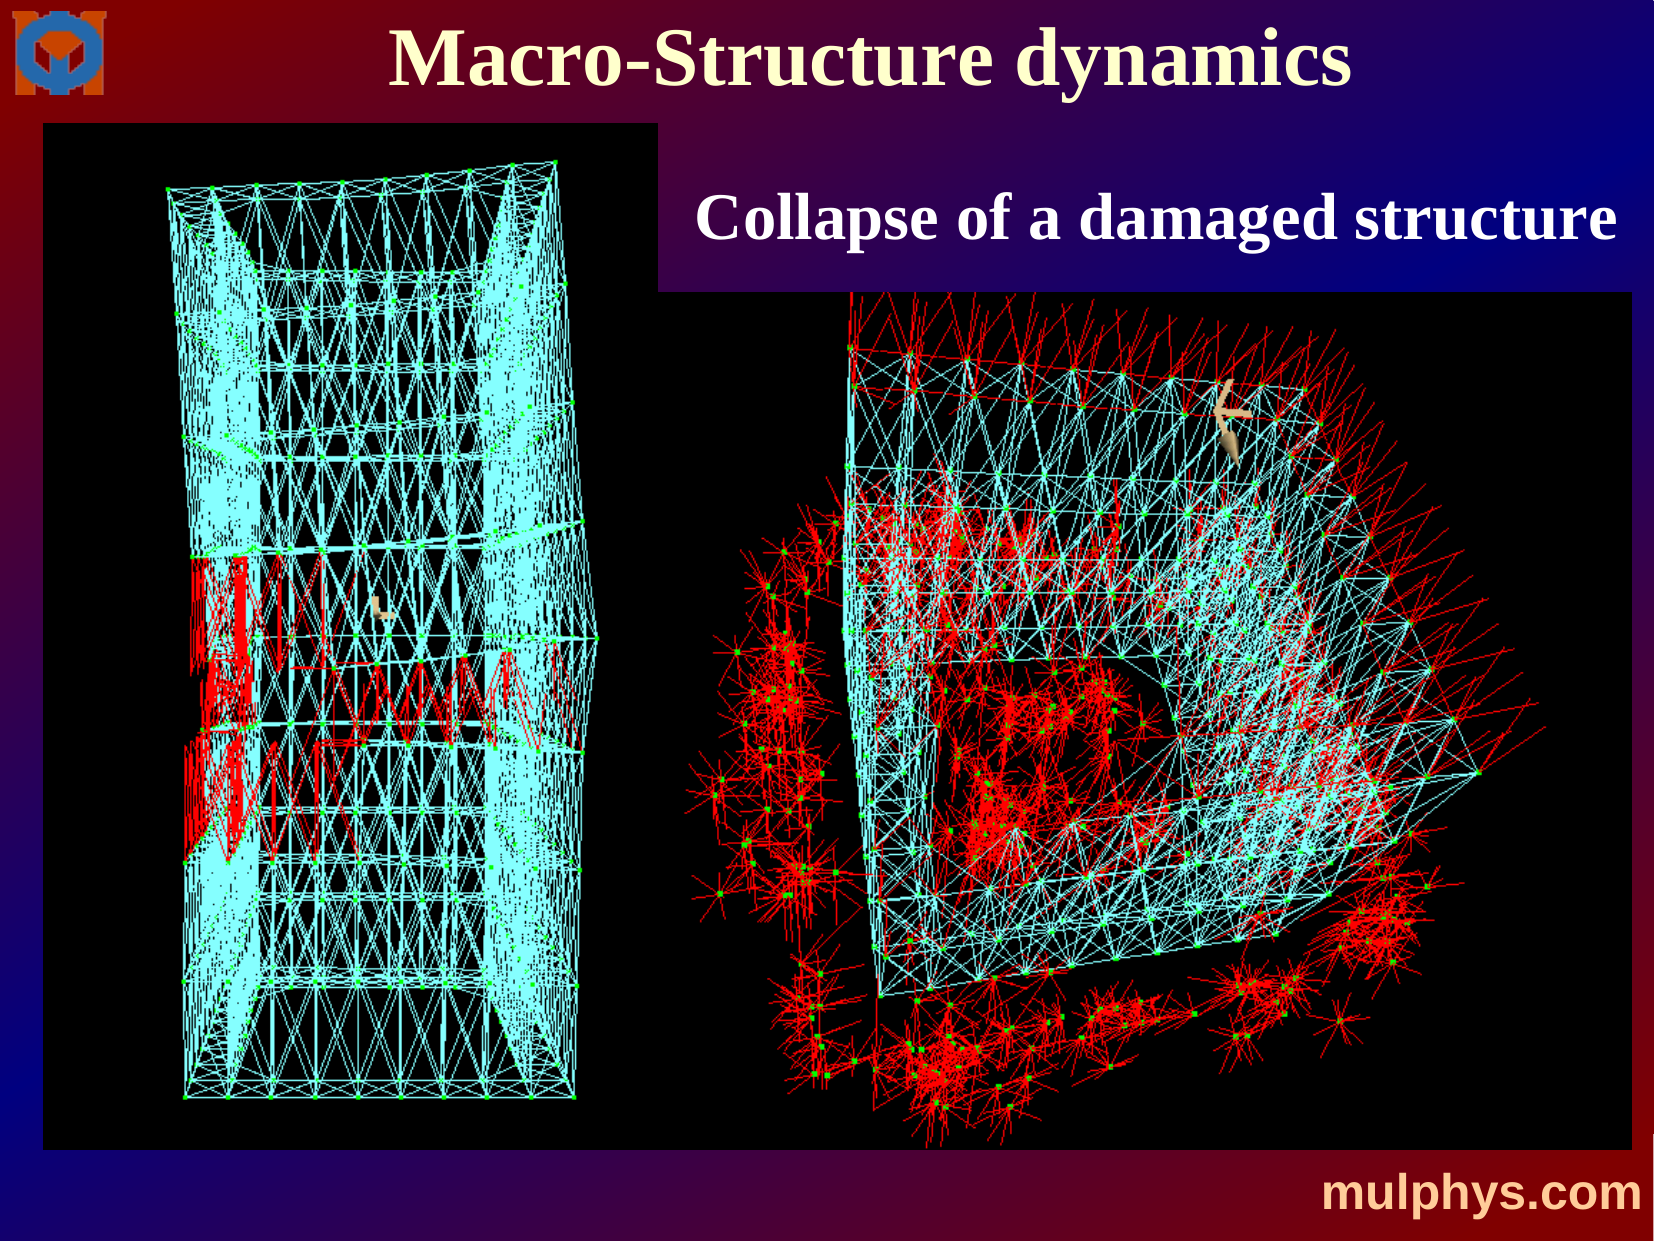

Macro-Structure dynamics
Collapse of a damaged structure
mulphys.com